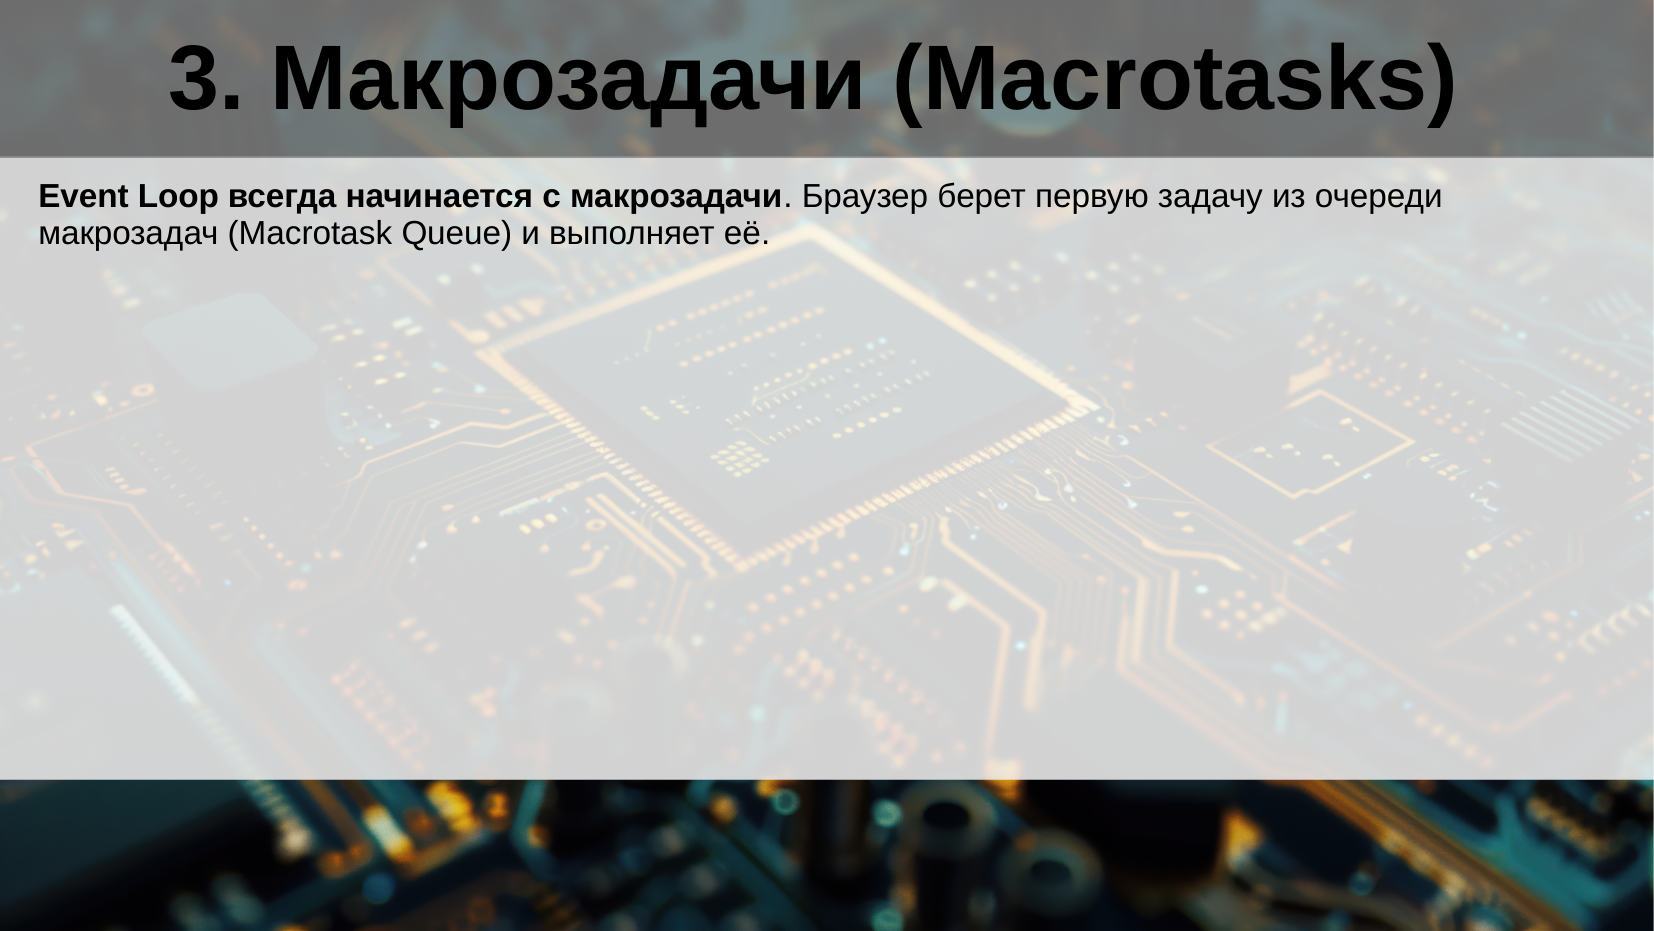

# 3. Макрозадачи (Macrotasks)
Event Loop всегда начинается с макрозадачи. Браузер берет первую задачу из очереди макрозадач (Macrotask Queue) и выполняет её.